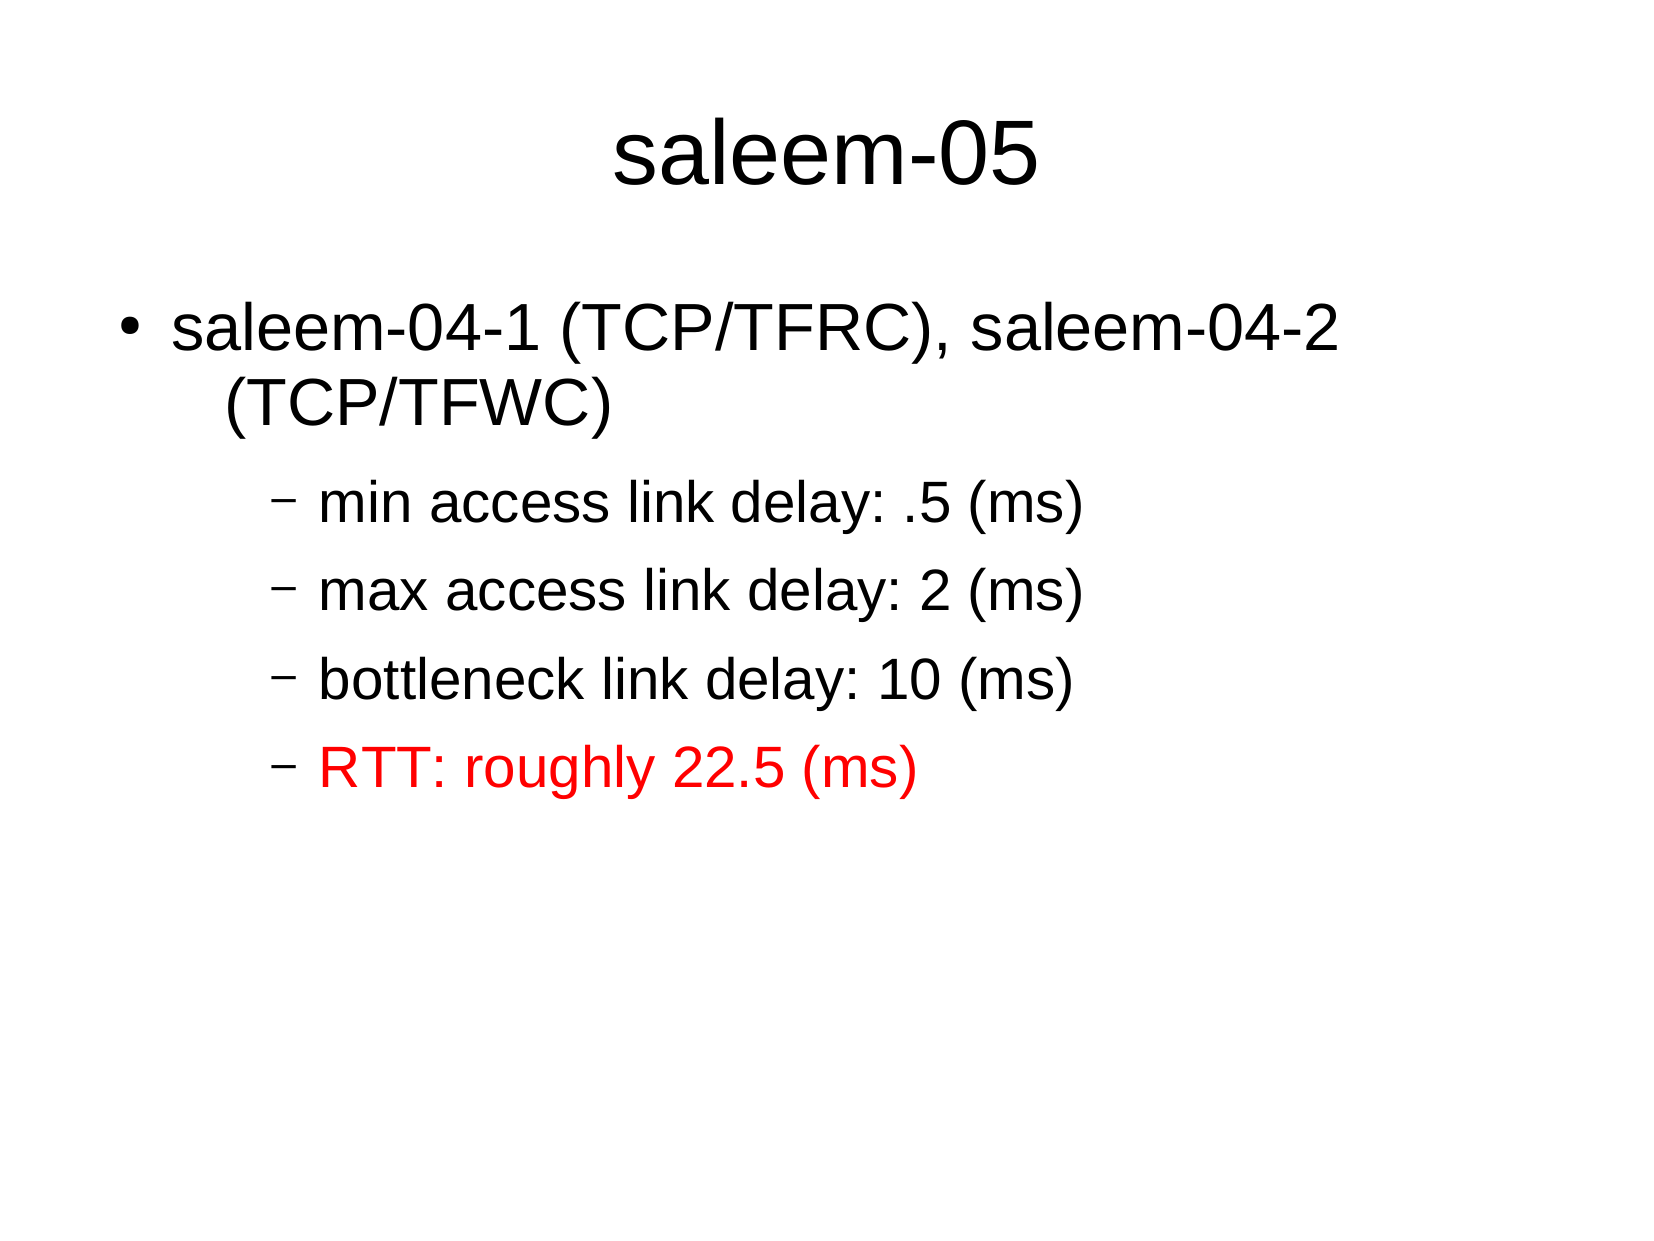

# saleem-05
saleem-04-1 (TCP/TFRC), saleem-04-2 (TCP/TFWC)
min access link delay: .5 (ms)
max access link delay: 2 (ms)
bottleneck link delay: 10 (ms)
RTT: roughly 22.5 (ms)